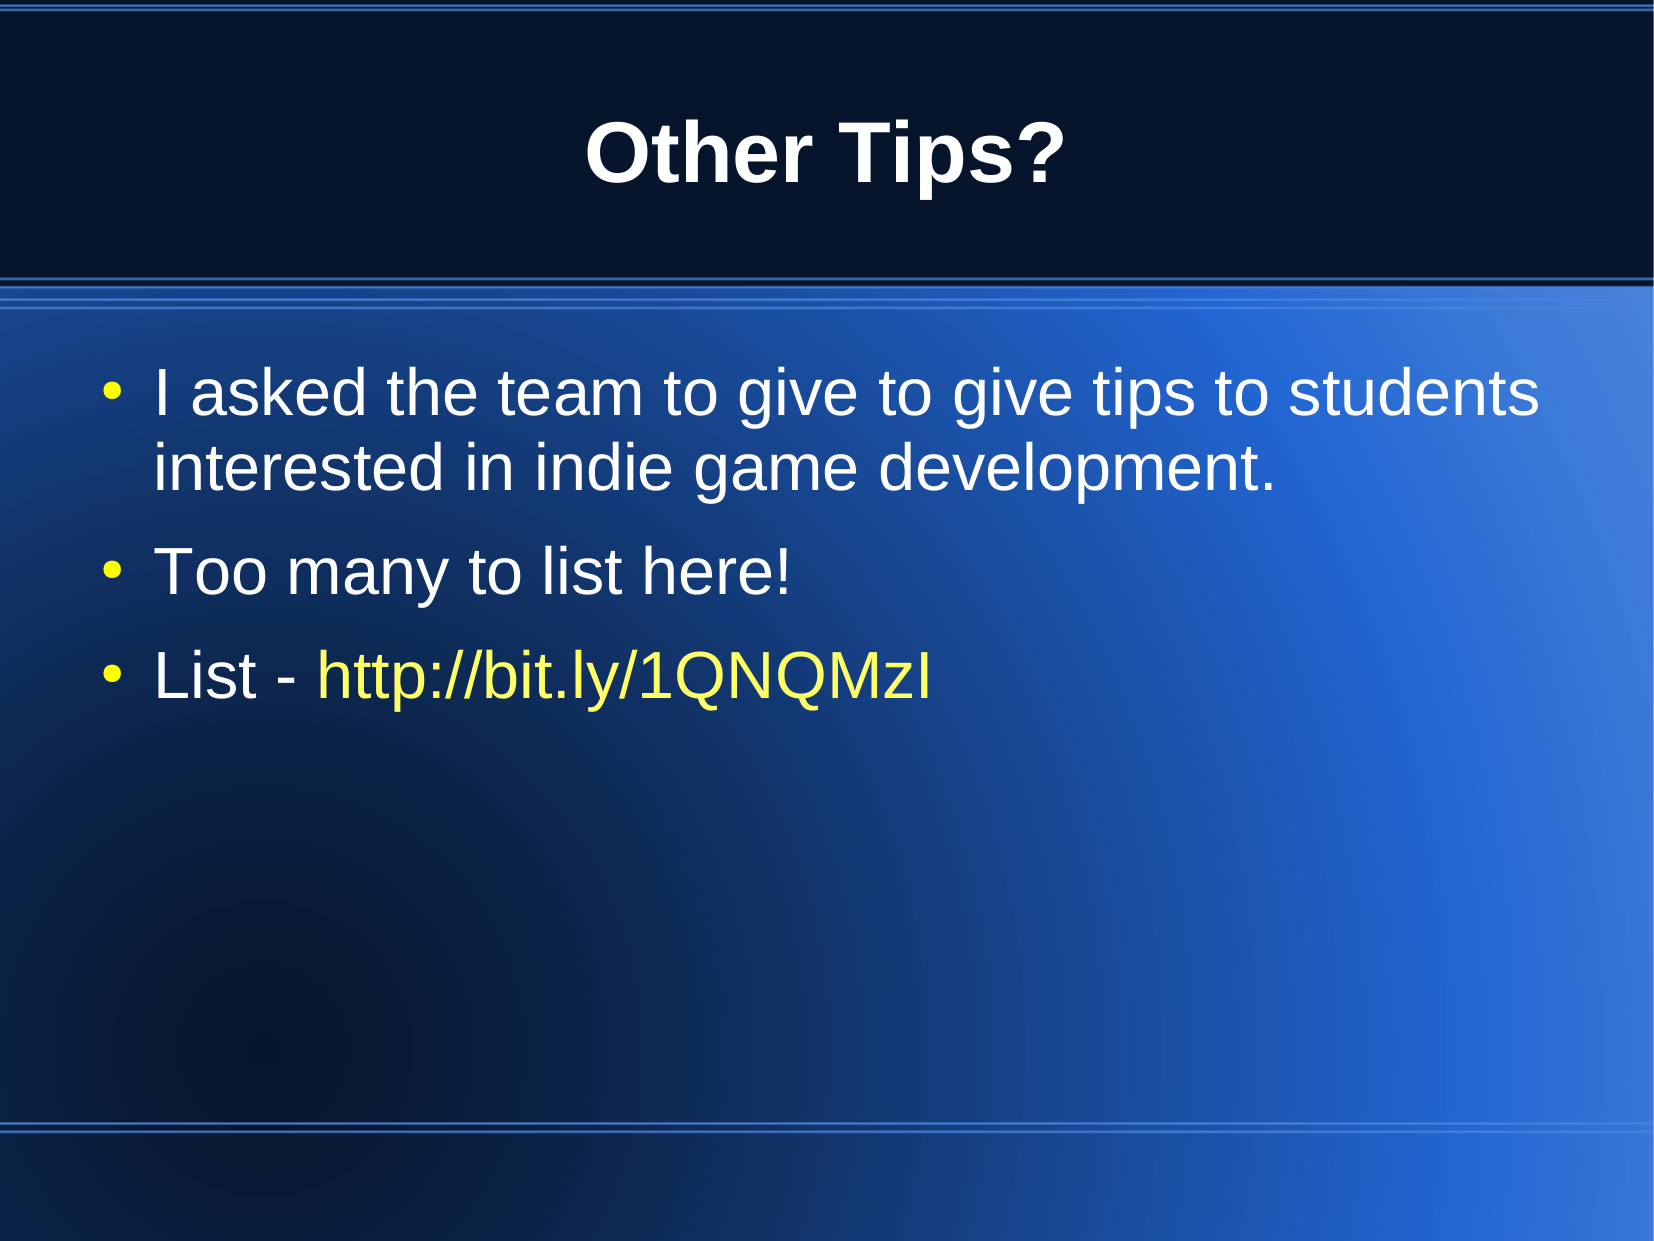

# Other Tips?
I asked the team to give to give tips to students interested in indie game development.
Too many to list here!
List - http://bit.ly/1QNQMzI